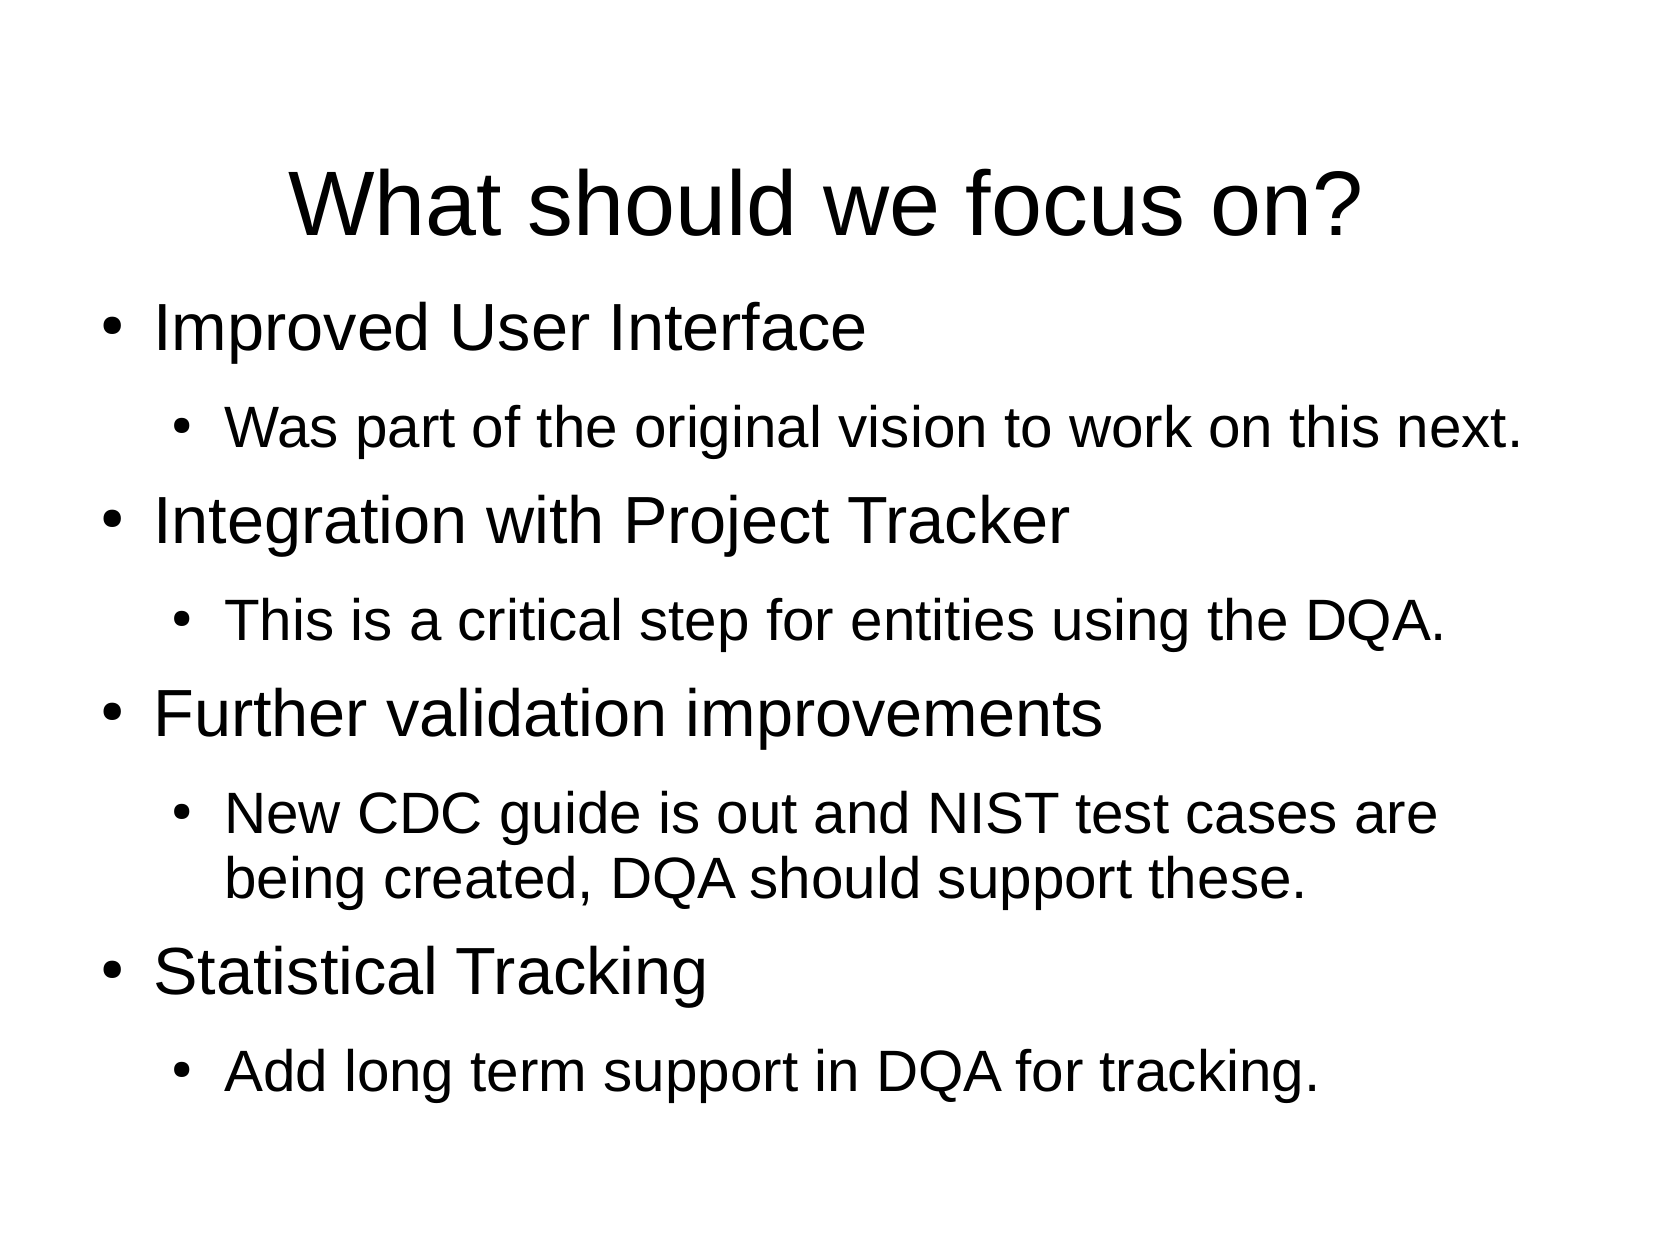

# What should we focus on?
Improved User Interface
Was part of the original vision to work on this next.
Integration with Project Tracker
This is a critical step for entities using the DQA.
Further validation improvements
New CDC guide is out and NIST test cases are being created, DQA should support these.
Statistical Tracking
Add long term support in DQA for tracking.